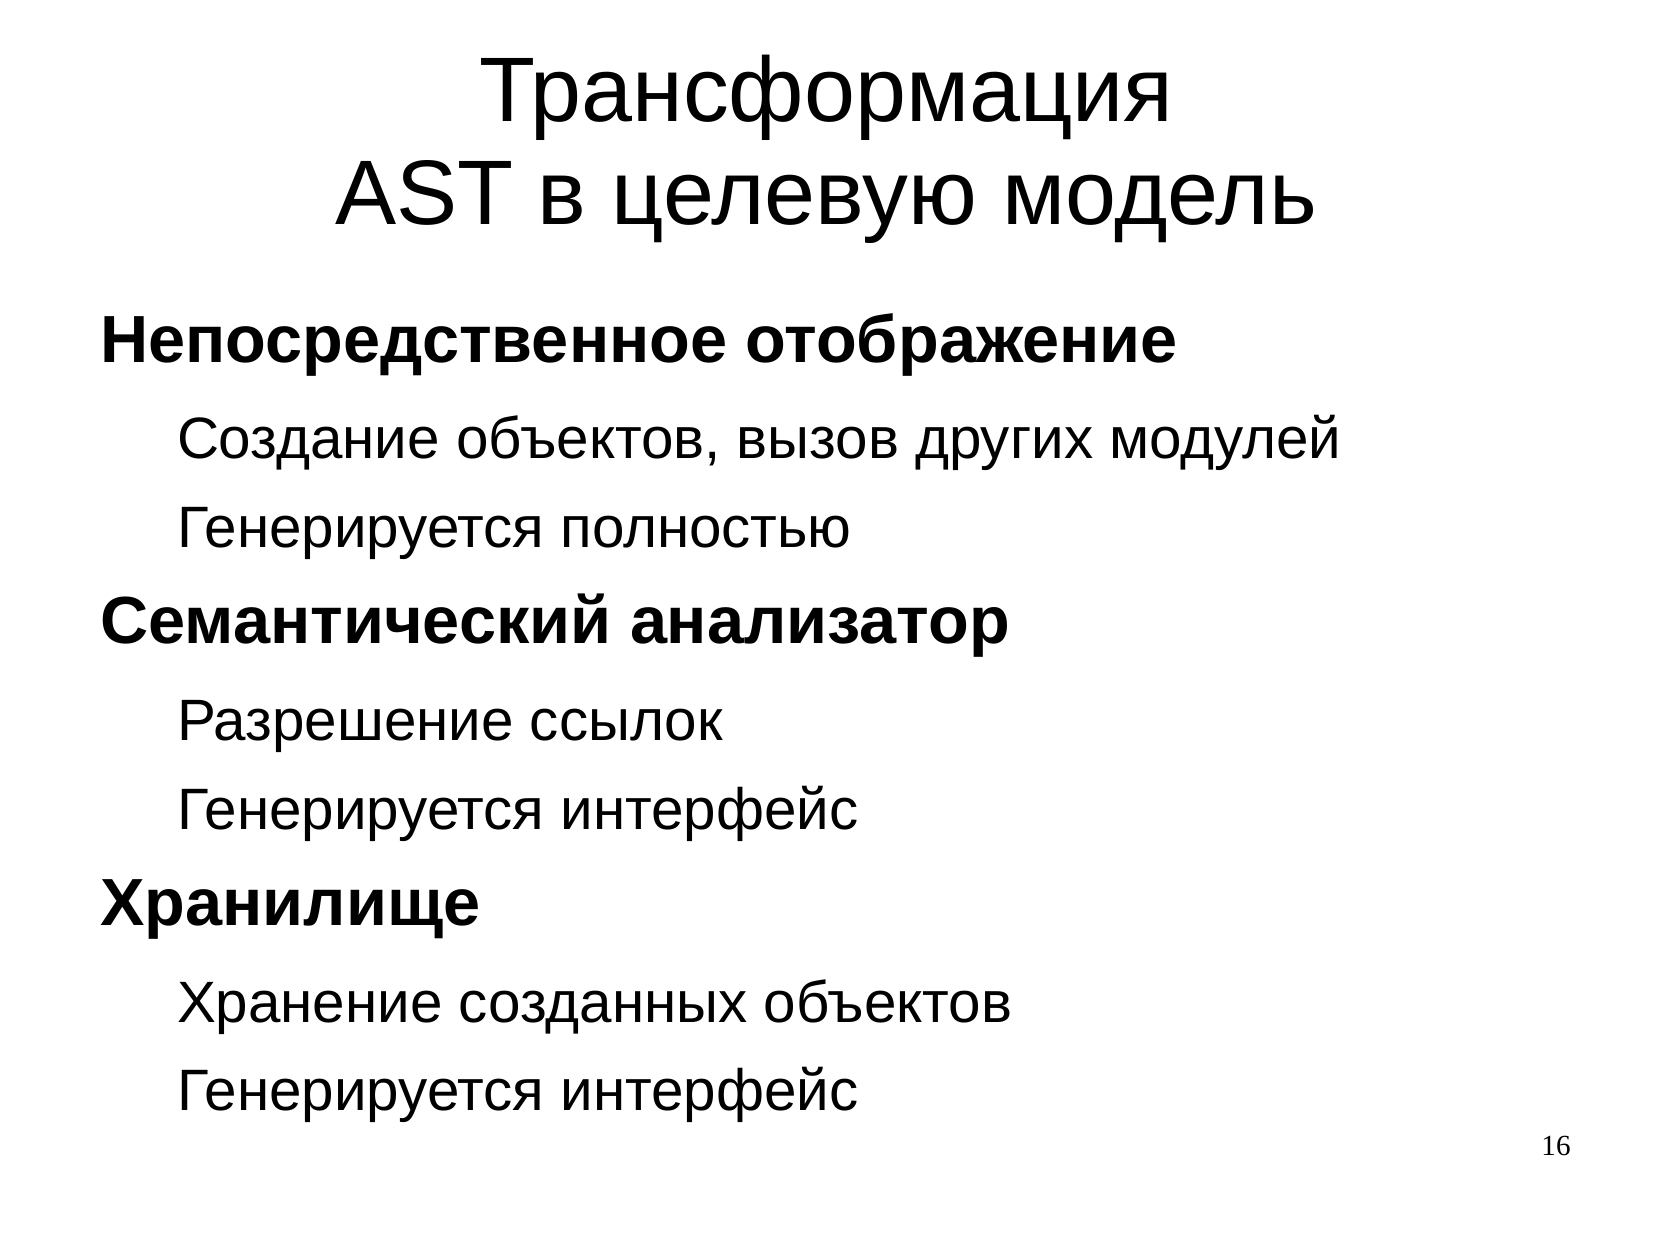

# Трансформация AST в целевую модель
Непосредственное отображение
Создание объектов, вызов других модулей
Генерируется полностью
Семантический анализатор
Разрешение ссылок
Генерируется интерфейс
Хранилище
Хранение созданных объектов
Генерируется интерфейс
16